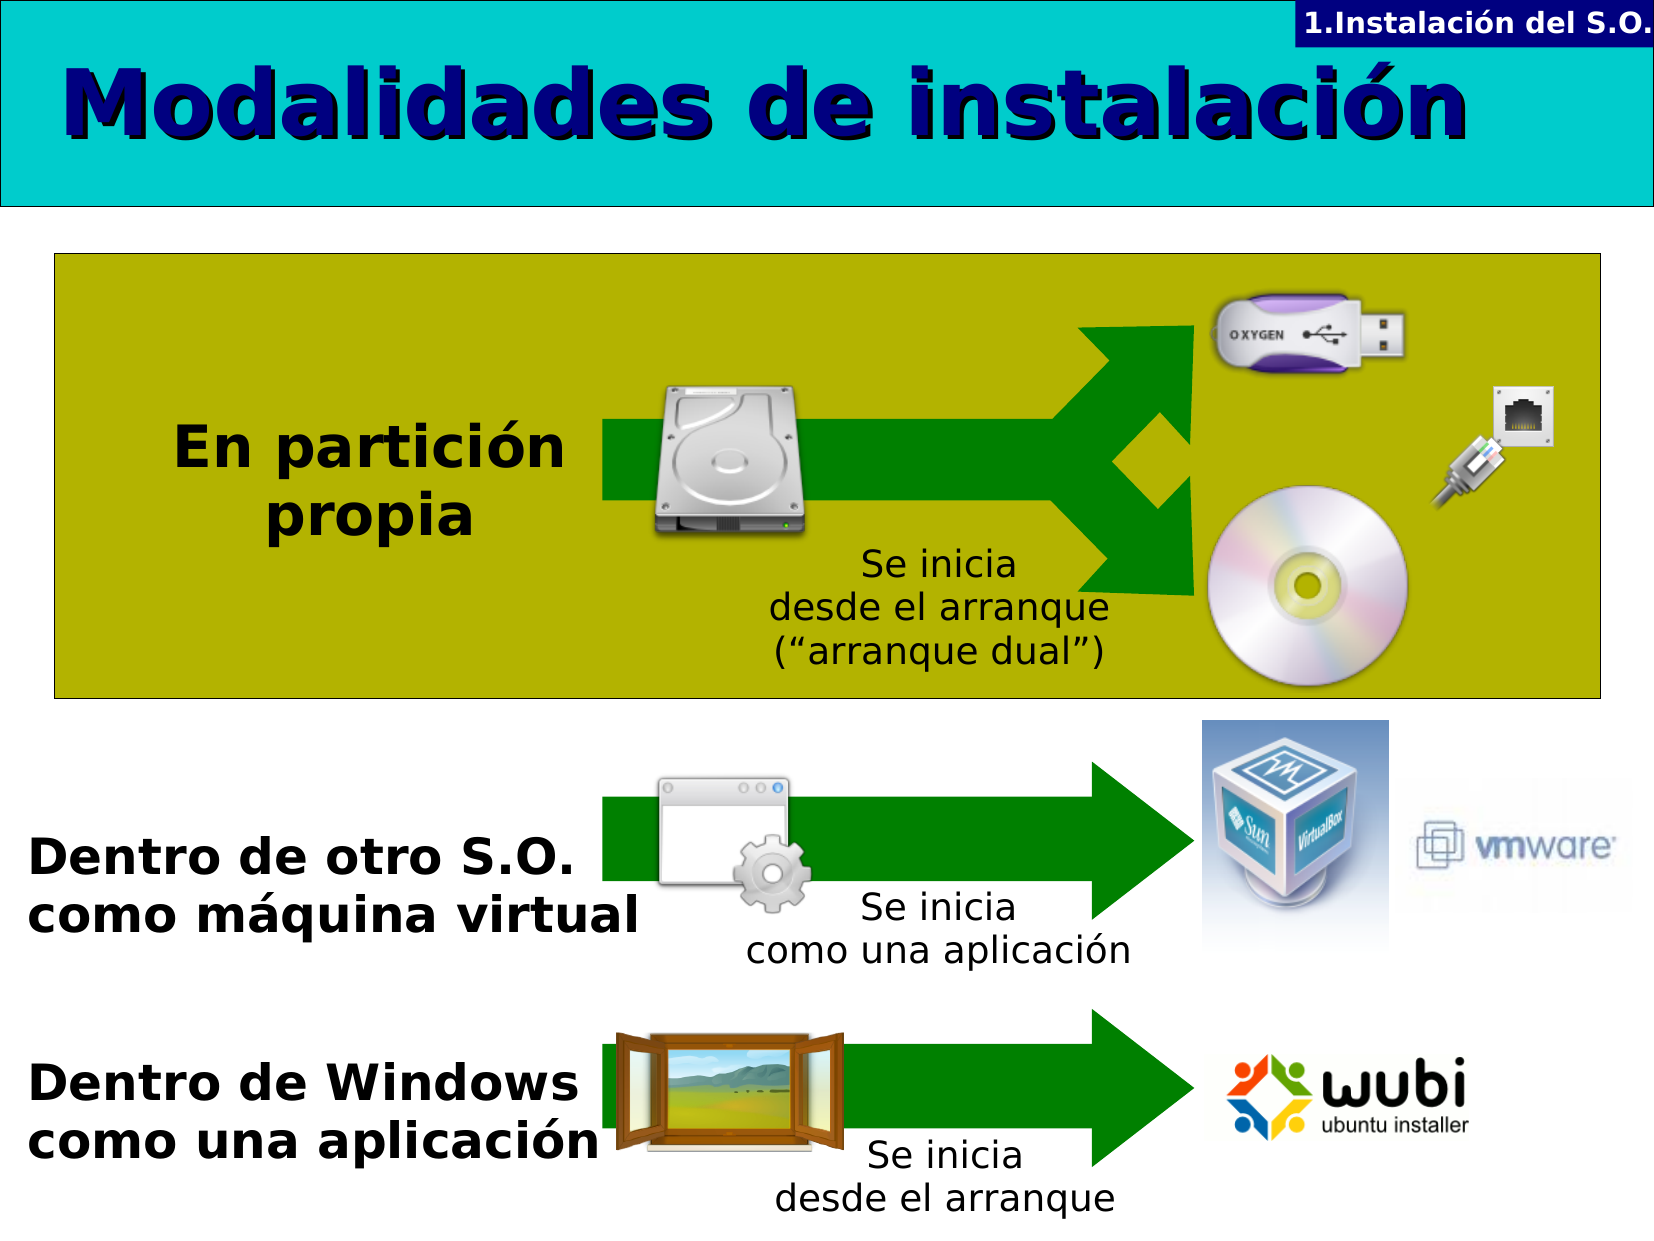

1.Instalación del S.O.
# Modalidades de instalación
En partición propia
Se inicia
desde el arranque
(“arranque dual”)
Dentro de otro S.O. como máquina virtual
Se inicia
como una aplicación
Dentro de Windows
como una aplicación
Se inicia
desde el arranque